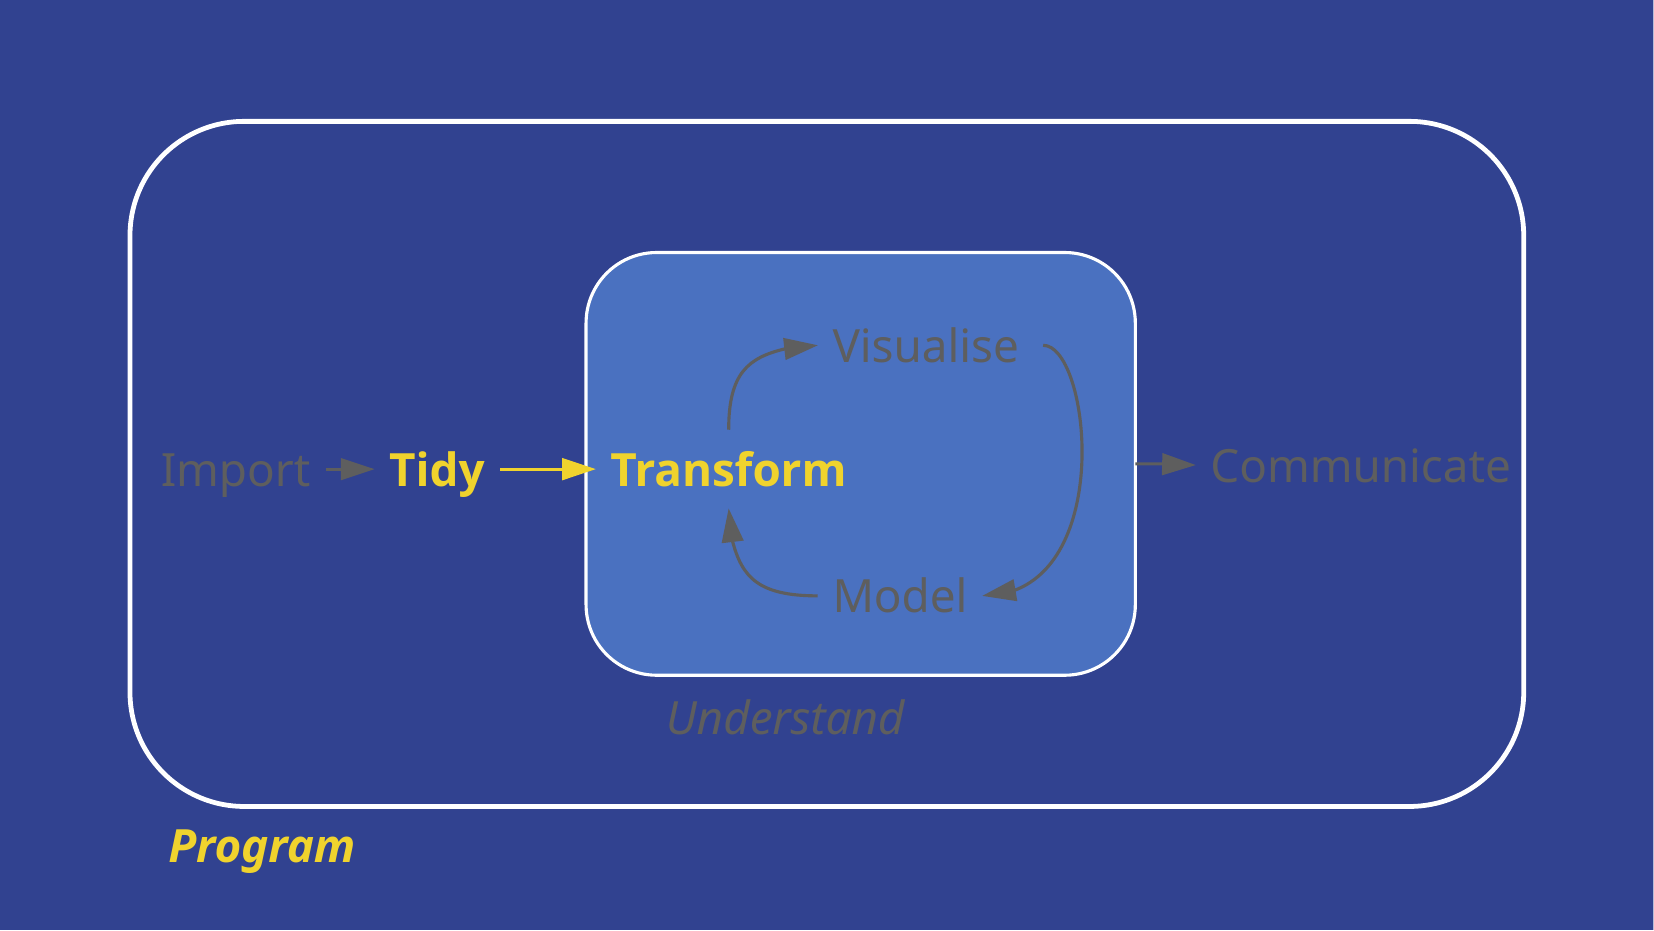

Visualise
Communicate
Import
Tidy
Transform
Model
Understand
Program